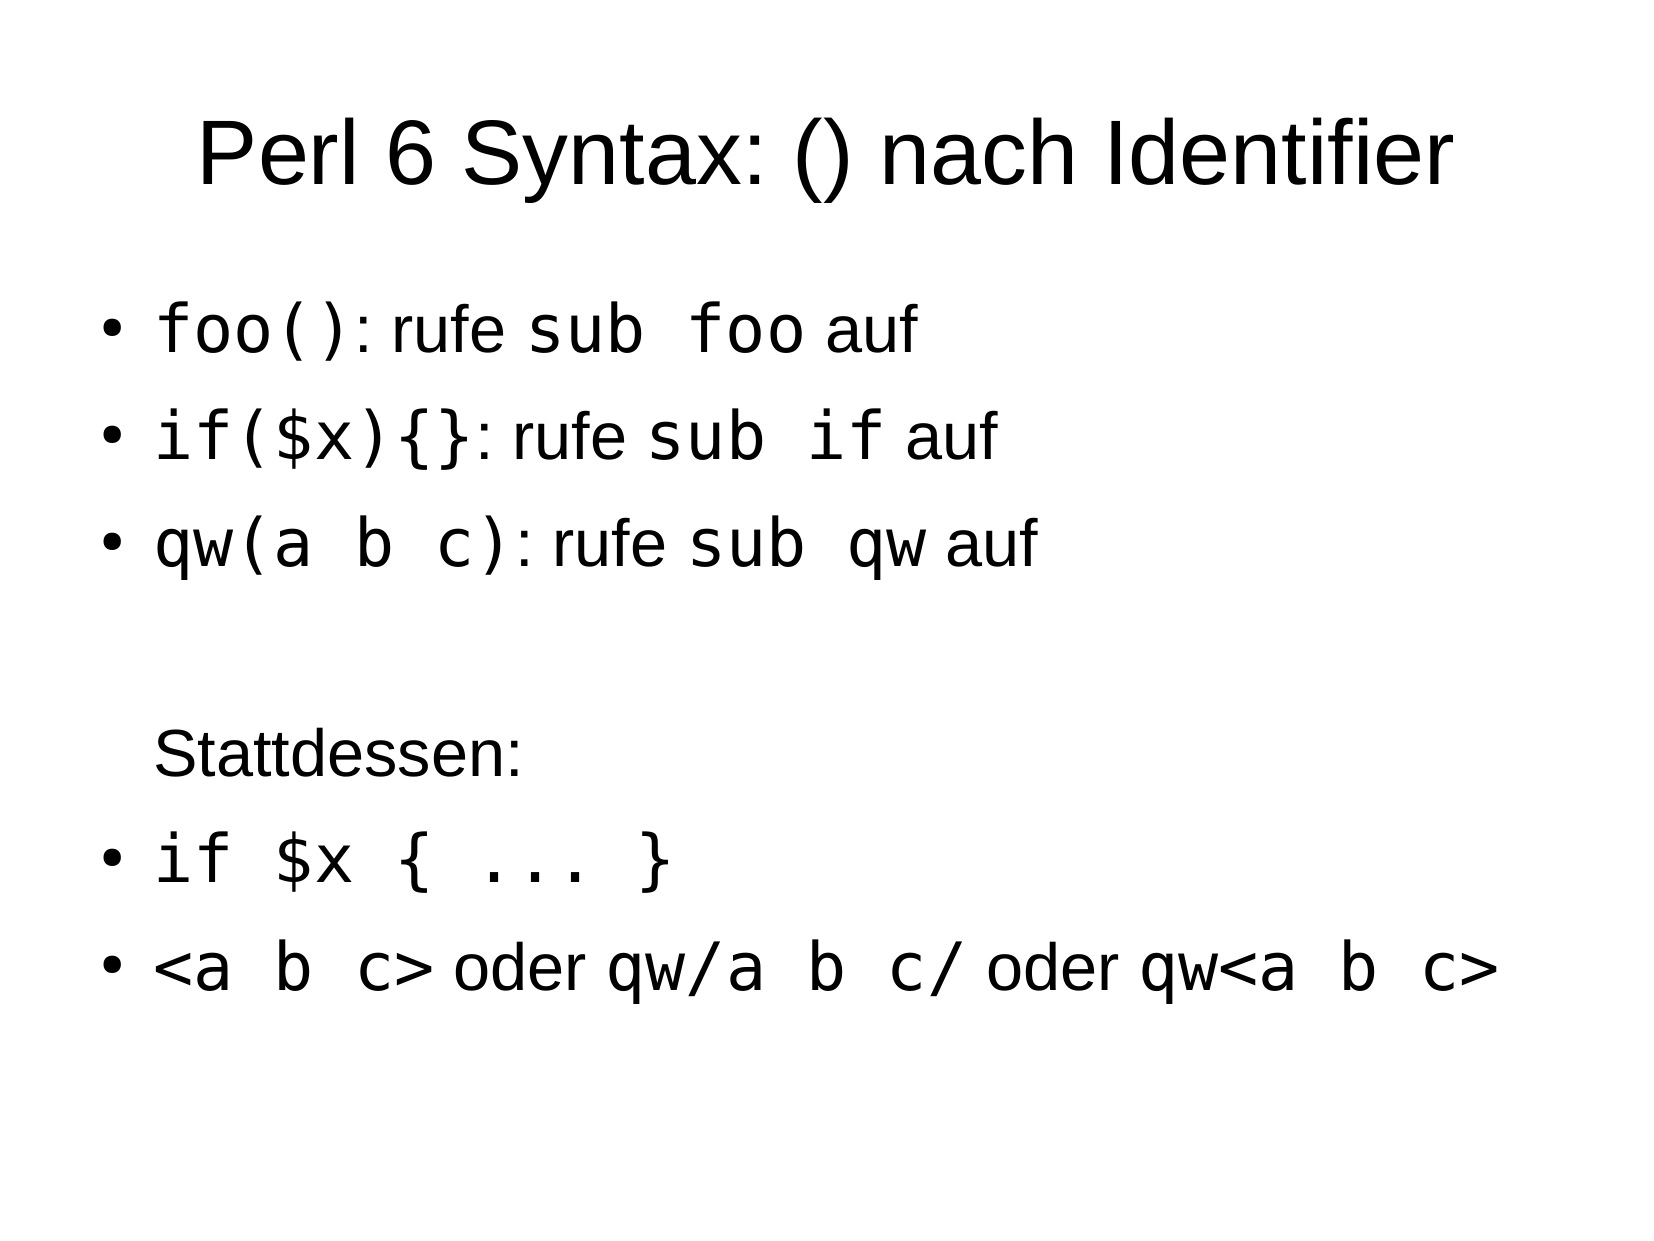

# Perl 6 Syntax: () nach Identifier
foo(): rufe sub foo auf
if($x){}: rufe sub if auf
qw(a b c): rufe sub qw auf
Stattdessen:
if $x { ... }
<a b c> oder qw/a b c/ oder qw<a b c>